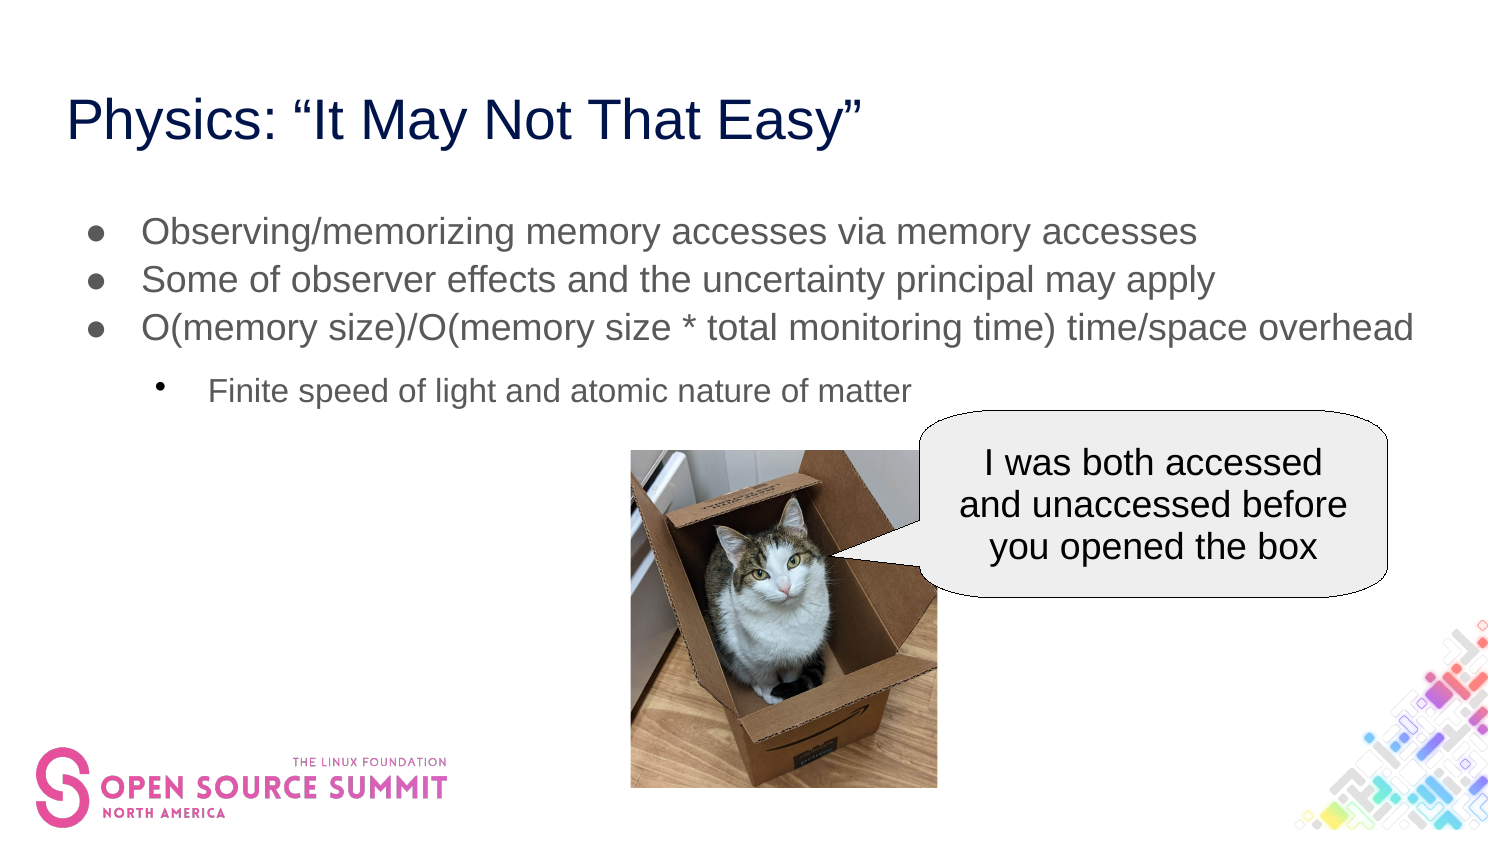

# Physics: “It May Not That Easy”
Observing/memorizing memory accesses via memory accesses
Some of observer effects and the uncertainty principal may apply
O(memory size)/O(memory size * total monitoring time) time/space overhead
Finite speed of light and atomic nature of matter
I was both accessed and unaccessed before you opened the box